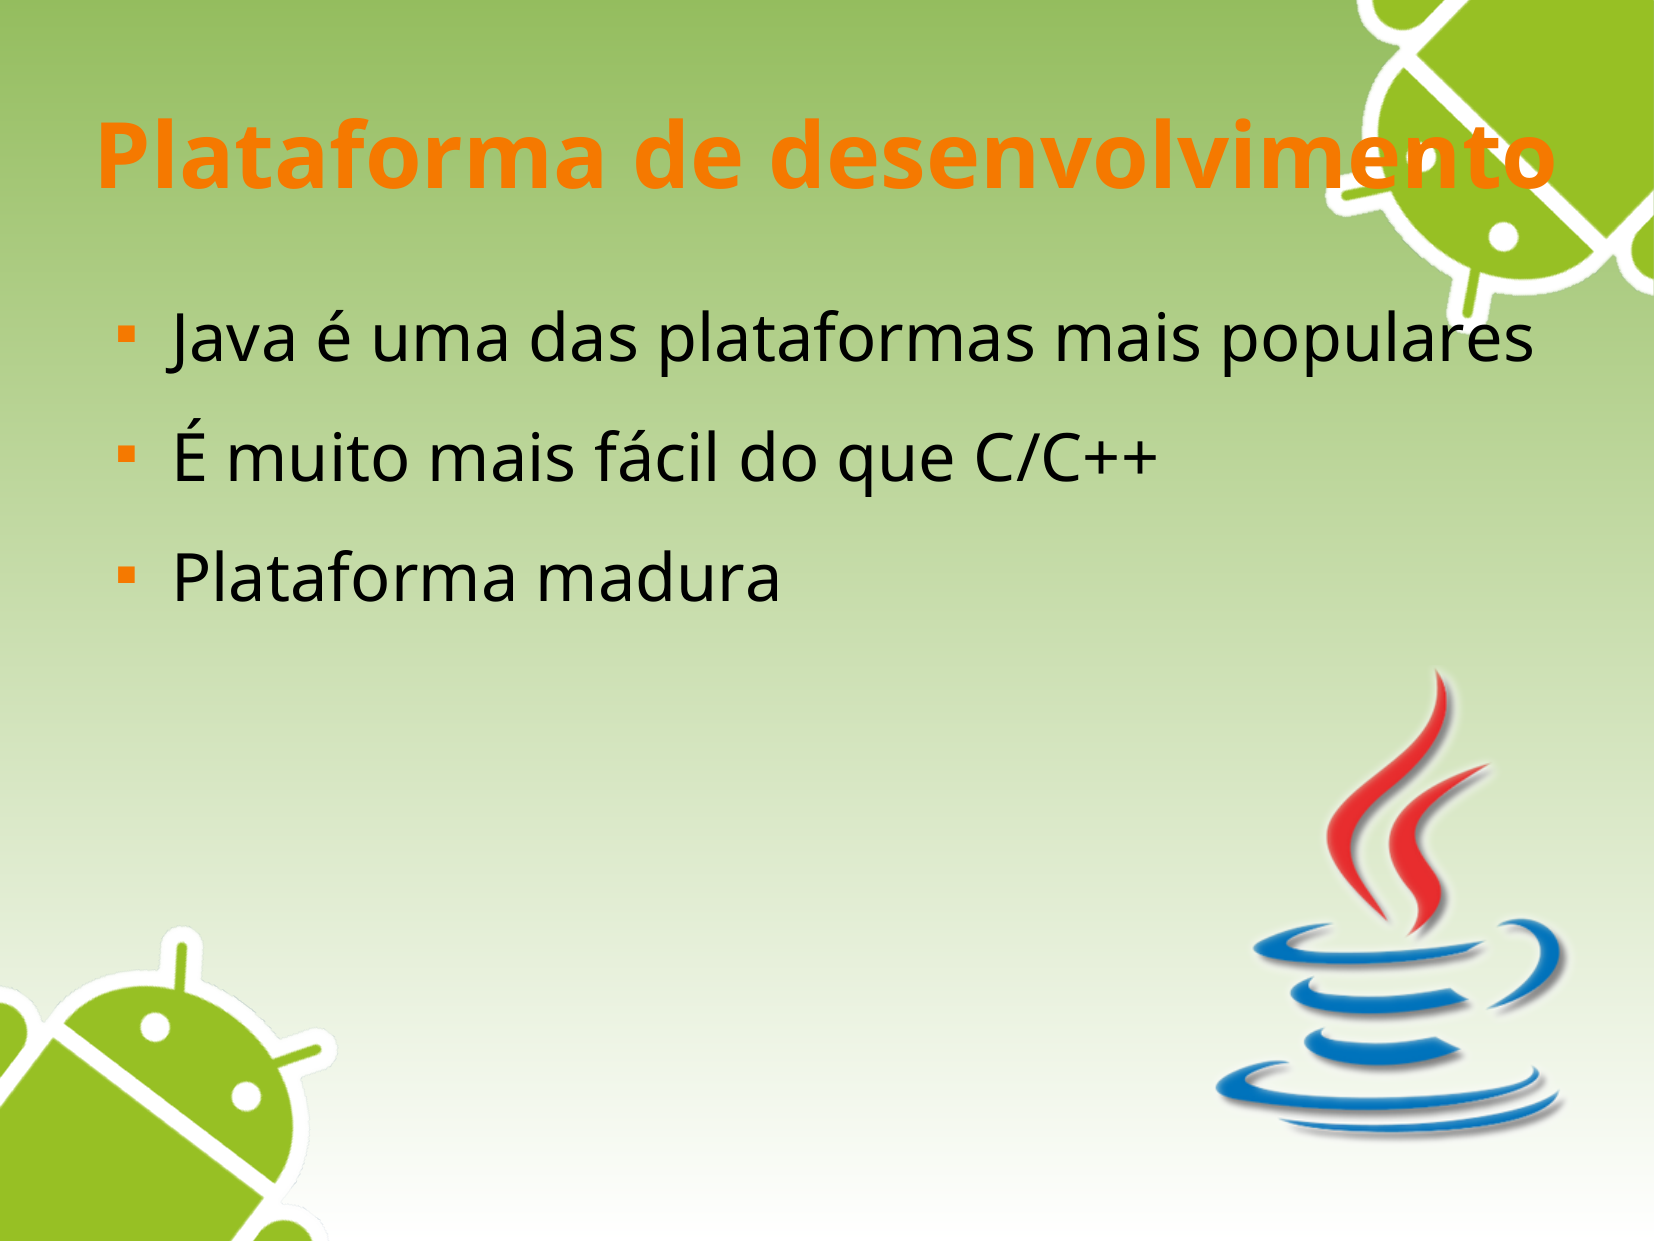

# Plataforma de desenvolvimento
Java é uma das plataformas mais populares
É muito mais fácil do que C/C++
Plataforma madura